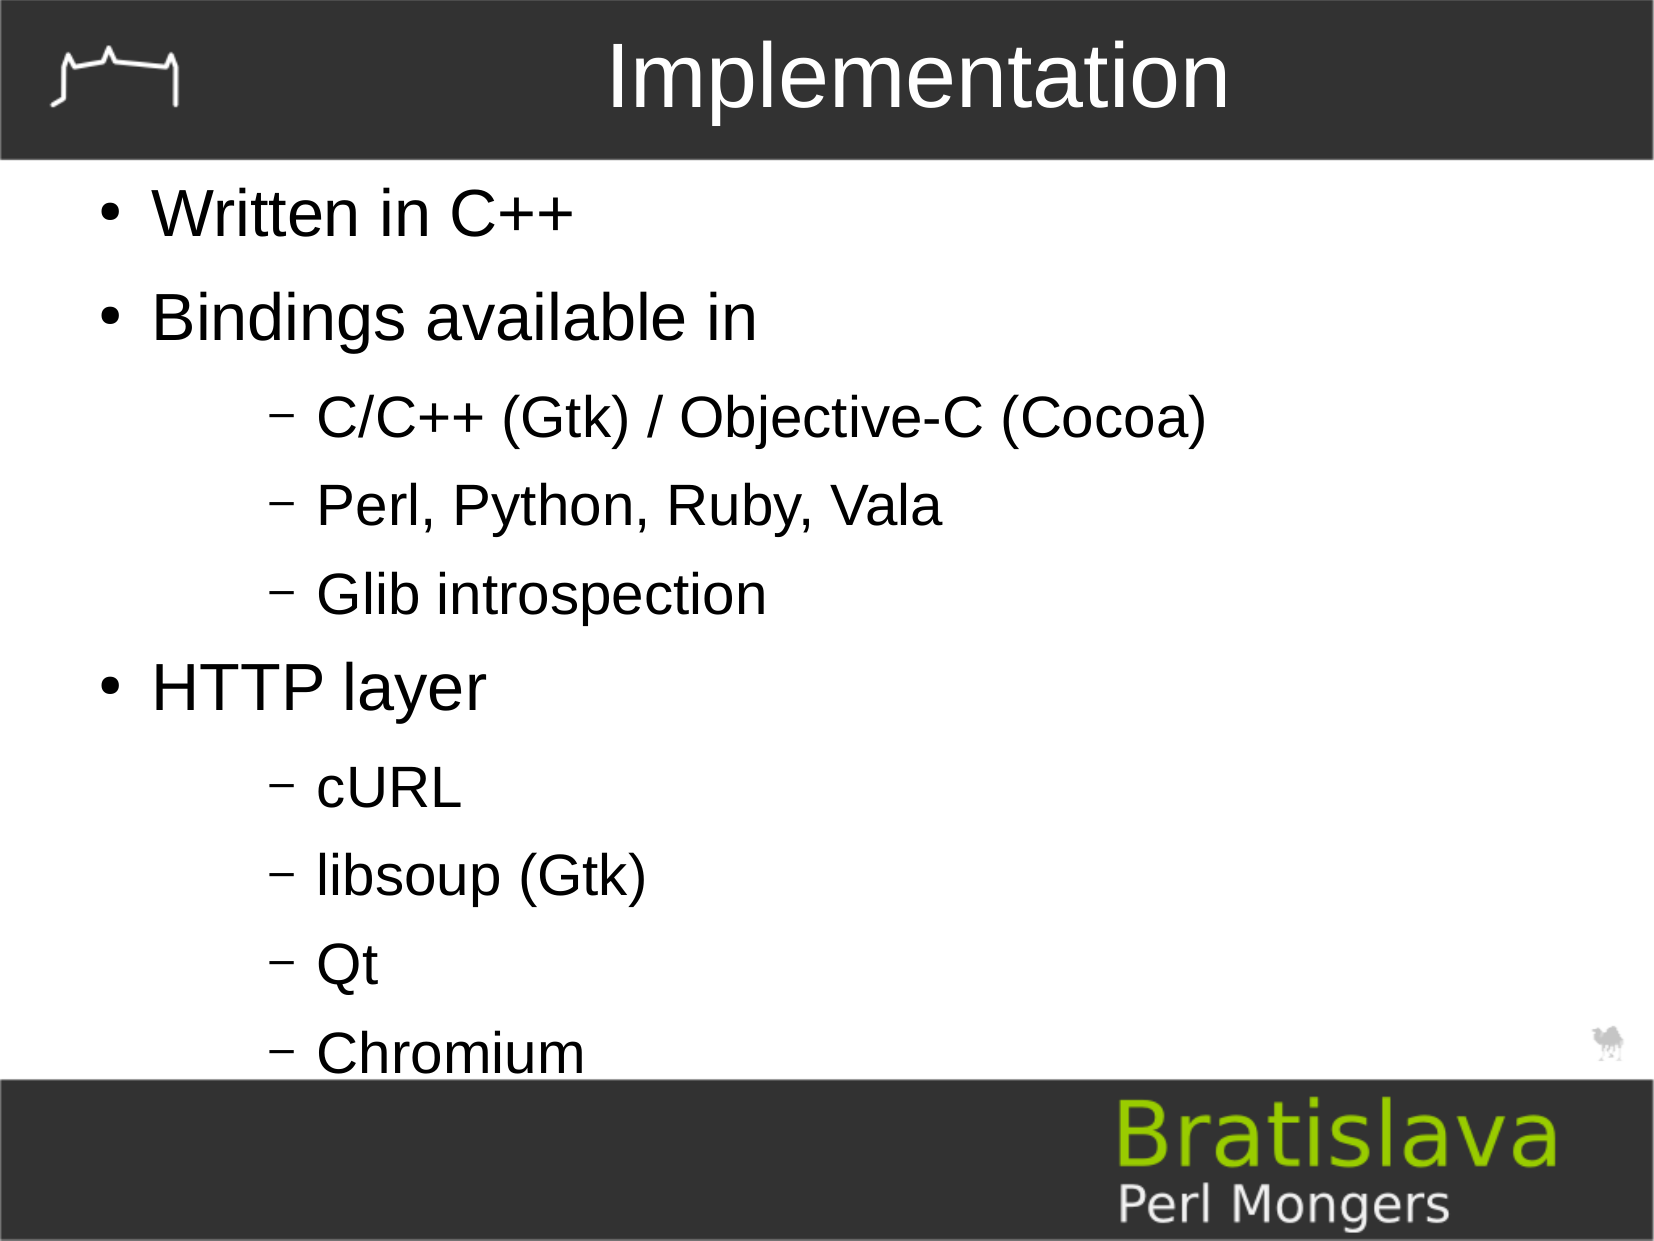

# Implementation
Written in C++
Bindings available in
C/C++ (Gtk) / Objective-C (Cocoa)
Perl, Python, Ruby, Vala
Glib introspection
HTTP layer
cURL
libsoup (Gtk)
Qt
Chromium